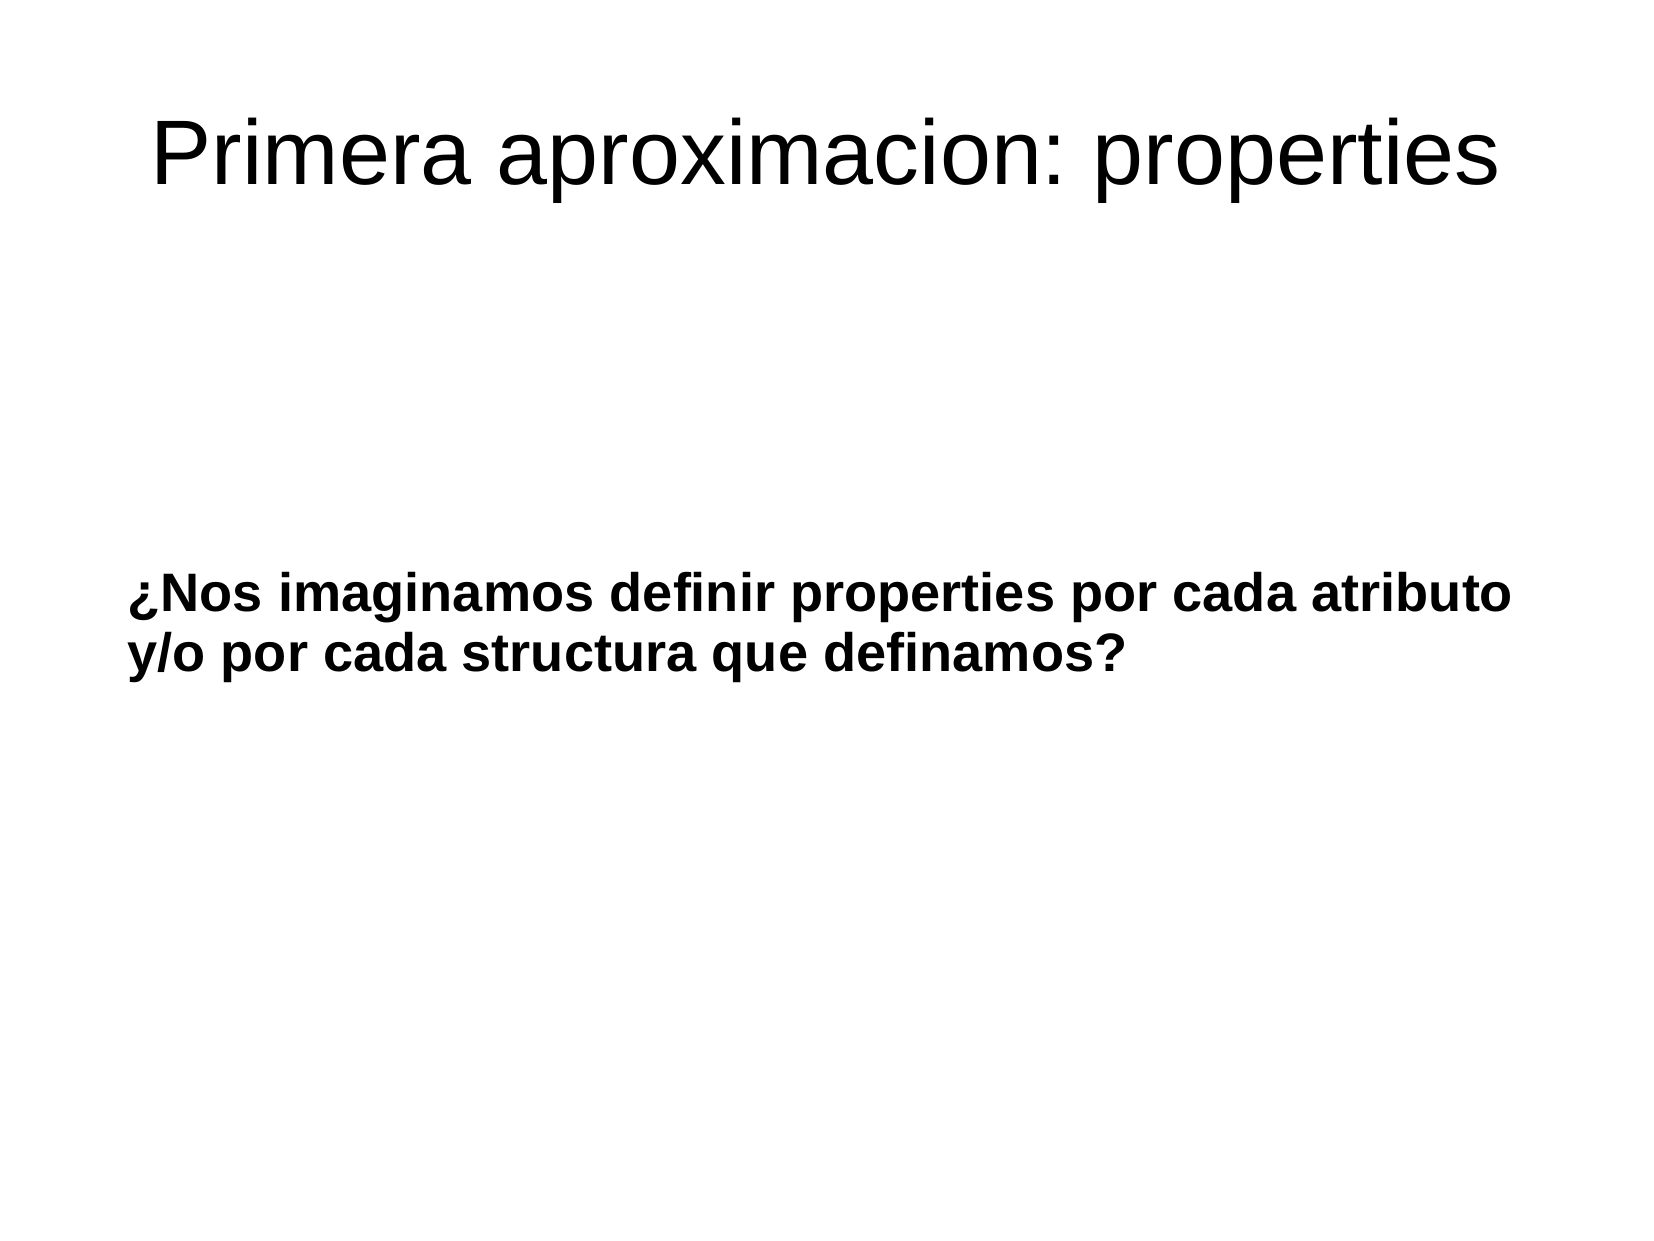

# Primera aproximacion: properties
¿Nos imaginamos definir properties por cada atributo
y/o por cada structura que definamos?